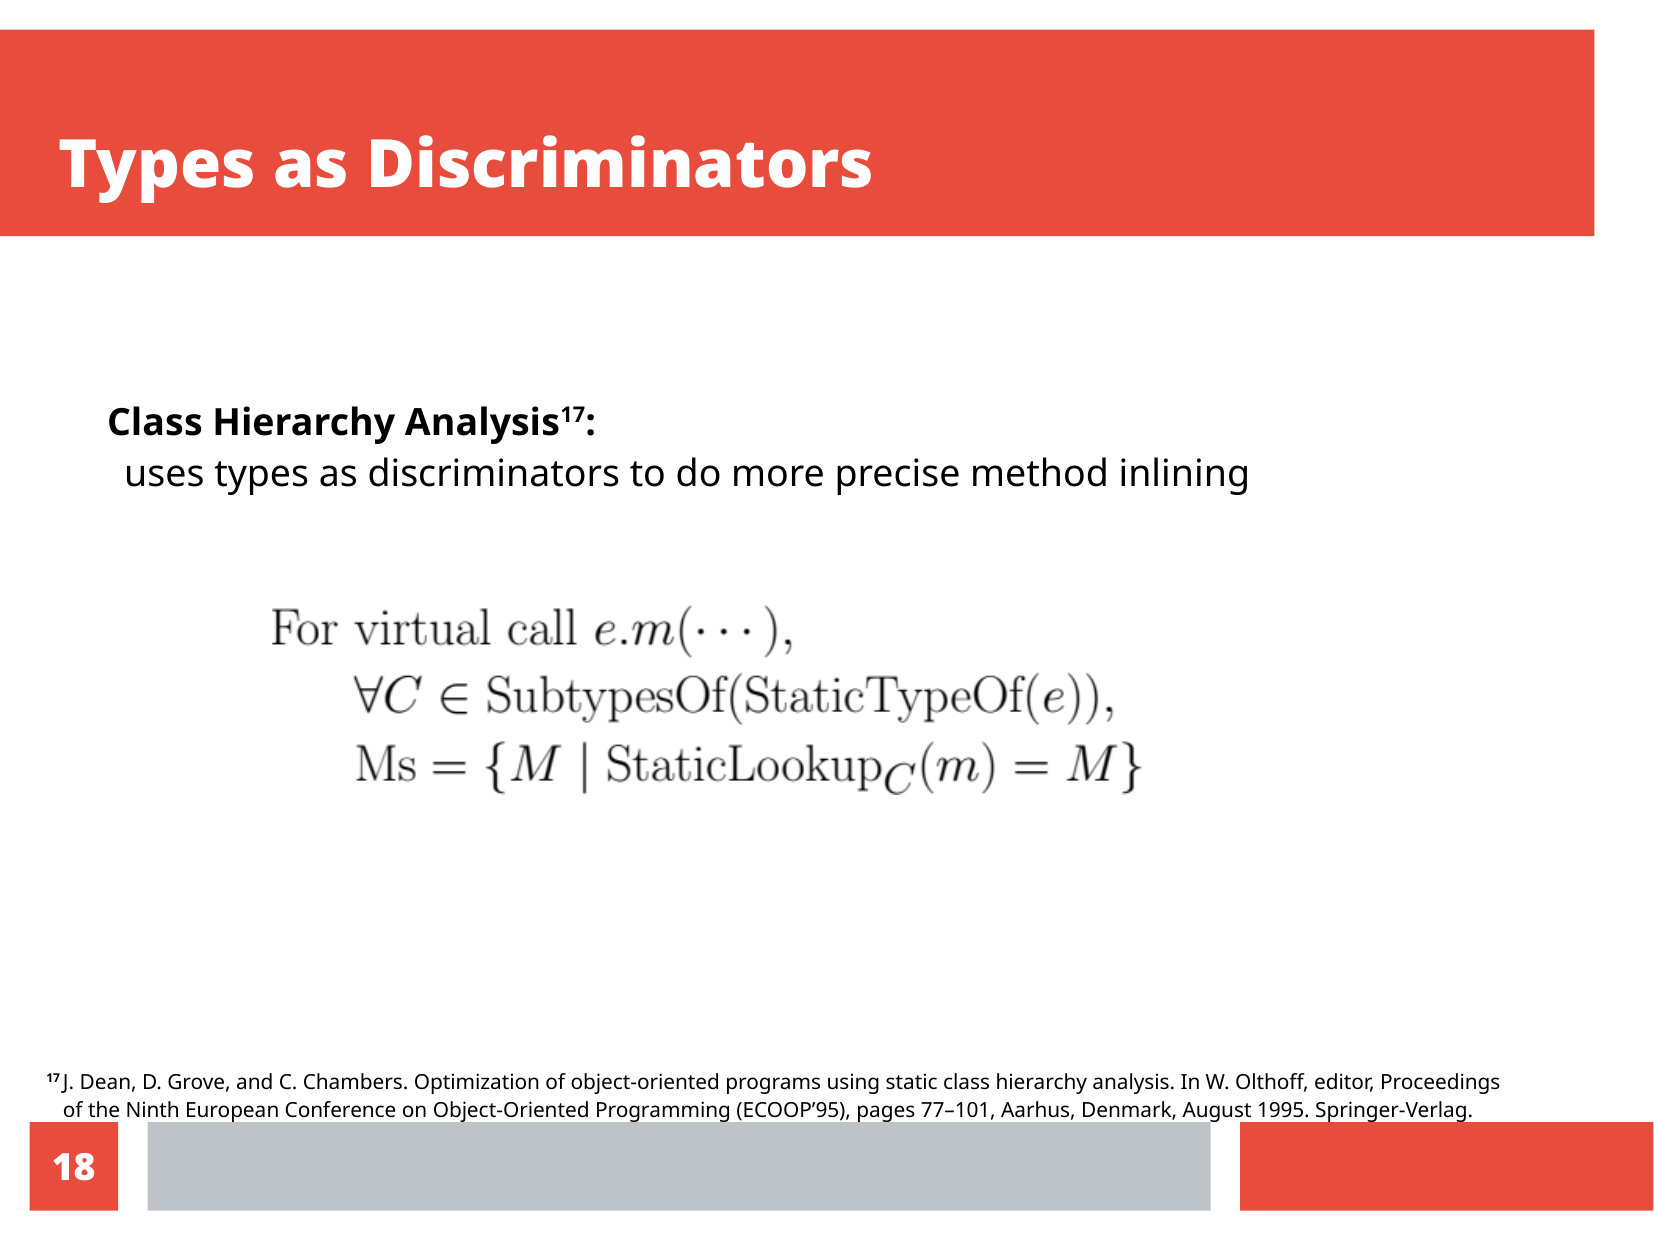

# Types as Discriminators
Class Hierarchy Analysis17:
 uses types as discriminators to do more precise method inlining
17 J. Dean, D. Grove, and C. Chambers. Optimization of object-oriented programs using static class hierarchy analysis. In W. Olthoff, editor, Proceedings
 of the Ninth European Conference on Object-Oriented Programming (ECOOP’95), pages 77–101, Aarhus, Denmark, August 1995. Springer-Verlag.
18